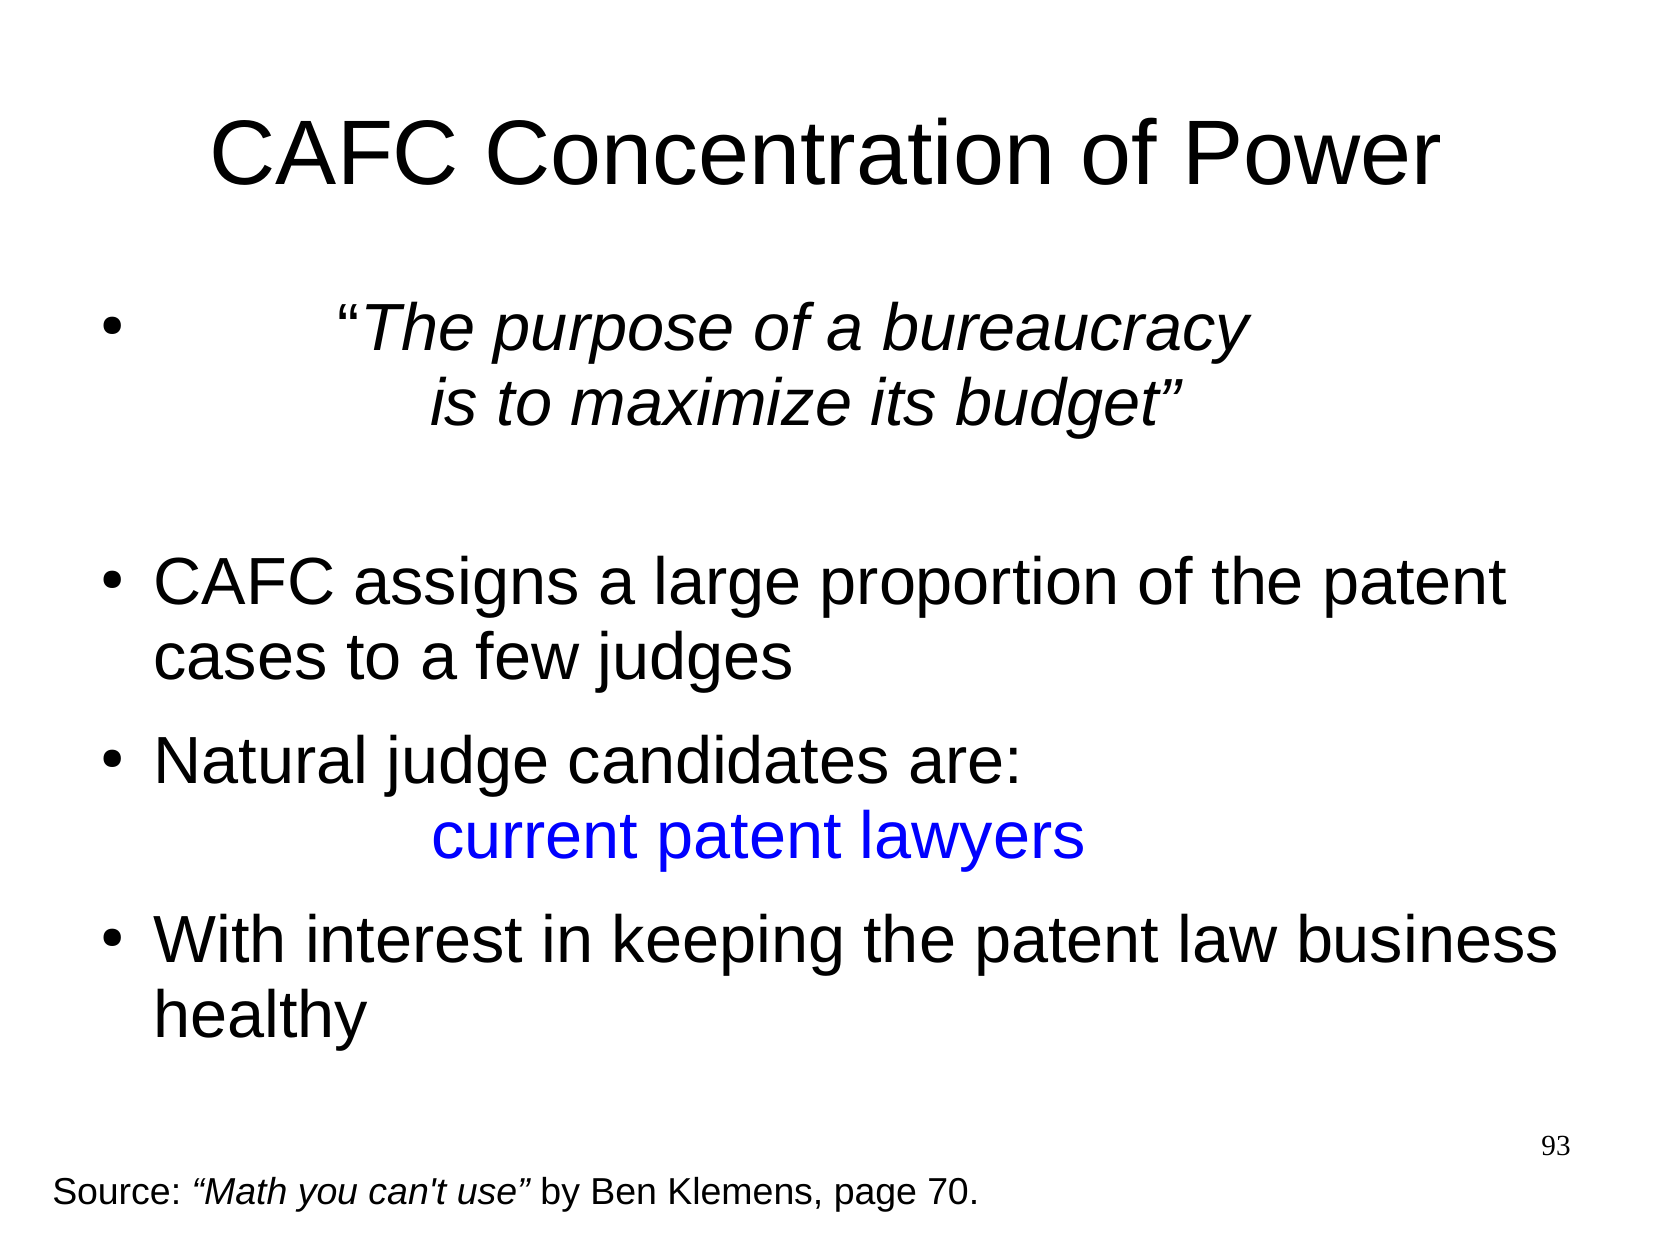

# CAFC Concentration of Power
 “The purpose of a bureaucracy
 is to maximize its budget”
CAFC assigns a large proportion of the patent cases to a few judges
Natural judge candidates are:
 current patent lawyers
With interest in keeping the patent law business healthy
93
Source: “Math you can't use” by Ben Klemens, page 70.